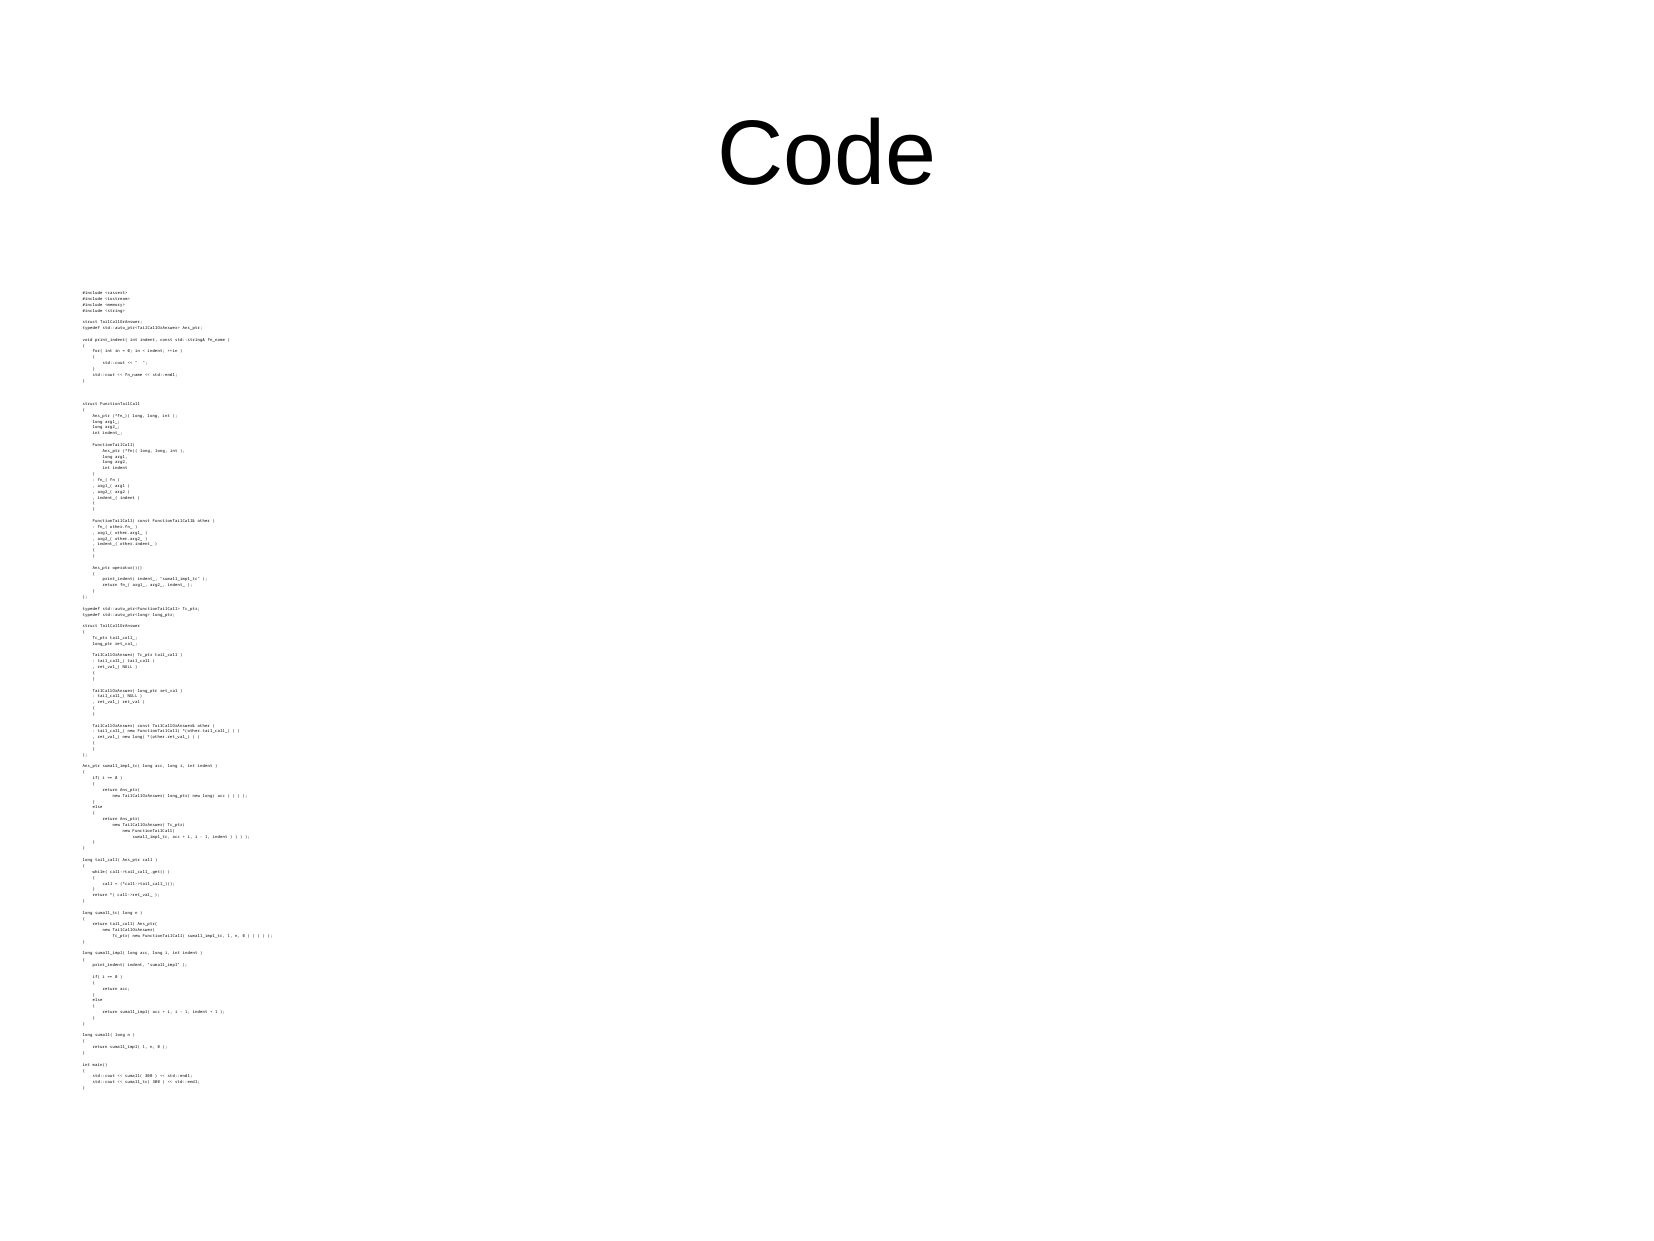

# Code
#include <cassert>
#include <iostream>
#include <memory>
#include <string>
struct TailCallOrAnswer;
typedef std::auto_ptr<TailCallOrAnswer> Ans_ptr;
void print_indent( int indent, const std::string& fn_name )
{
 for( int in = 0; in < indent; ++in )
 {
 std::cout << " ";
 }
 std::cout << fn_name << std::endl;
}
struct FunctionTailCall
{
 Ans_ptr (*fn_)( long, long, int );
 long arg1_;
 long arg2_;
 int indent_;
 FunctionTailCall(
 Ans_ptr (*fn)( long, long, int ),
 long arg1,
 long arg2,
 int indent
 )
 : fn_( fn )
 , arg1_( arg1 )
 , arg2_( arg2 )
 , indent_( indent )
 {
 }
 FunctionTailCall( const FunctionTailCall& other )
 : fn_( other.fn_ )
 , arg1_( other.arg1_ )
 , arg2_( other.arg2_ )
 , indent_( other.indent_ )
 {
 }
 Ans_ptr operator()()
 {
 print_indent( indent_, "sumall_impl_tc" );
 return fn_( arg1_, arg2_, indent_ );
 }
};
typedef std::auto_ptr<FunctionTailCall> Tc_ptr;
typedef std::auto_ptr<long> long_ptr;
struct TailCallOrAnswer
{
 Tc_ptr tail_call_;
 long_ptr ret_val_;
 TailCallOrAnswer( Tc_ptr tail_call )
 : tail_call_( tail_call )
 , ret_val_( NULL )
 {
 }
 TailCallOrAnswer( long_ptr ret_val )
 : tail_call_( NULL )
 , ret_val_( ret_val )
 {
 }
 TailCallOrAnswer( const TailCallOrAnswer& other )
 : tail_call_( new FunctionTailCall( *(other.tail_call_) ) )
 , ret_val_( new long( *(other.ret_val_) ) )
 {
 }
};
Ans_ptr sumall_impl_tc( long acc, long i, int indent )
{
 if( i == 0 )
 {
 return Ans_ptr(
 new TailCallOrAnswer( long_ptr( new long( acc ) ) ) );
 }
 else
 {
 return Ans_ptr(
 new TailCallOrAnswer( Tc_ptr(
 new FunctionTailCall(
 sumall_impl_tc, acc + i, i - 1, indent ) ) ) );
 }
}
long tail_call( Ans_ptr call )
{
 while( call->tail_call_.get() )
 {
 call = (*call->tail_call_)();
 }
 return *( call->ret_val_ );
}
long sumall_tc( long n )
{
 return tail_call( Ans_ptr(
 new TailCallOrAnswer(
 Tc_ptr( new FunctionTailCall( sumall_impl_tc, 1, n, 0 ) ) ) ) );
}
long sumall_impl( long acc, long i, int indent )
{
 print_indent( indent, "sumall_impl" );
 if( i == 0 )
 {
 return acc;
 }
 else
 {
 return sumall_impl( acc + i, i - 1, indent + 1 );
 }
}
long sumall( long n )
{
 return sumall_impl( 1, n, 0 );
}
int main()
{
 std::cout << sumall( 300 ) << std::endl;
 std::cout << sumall_tc( 300 ) << std::endl;
}